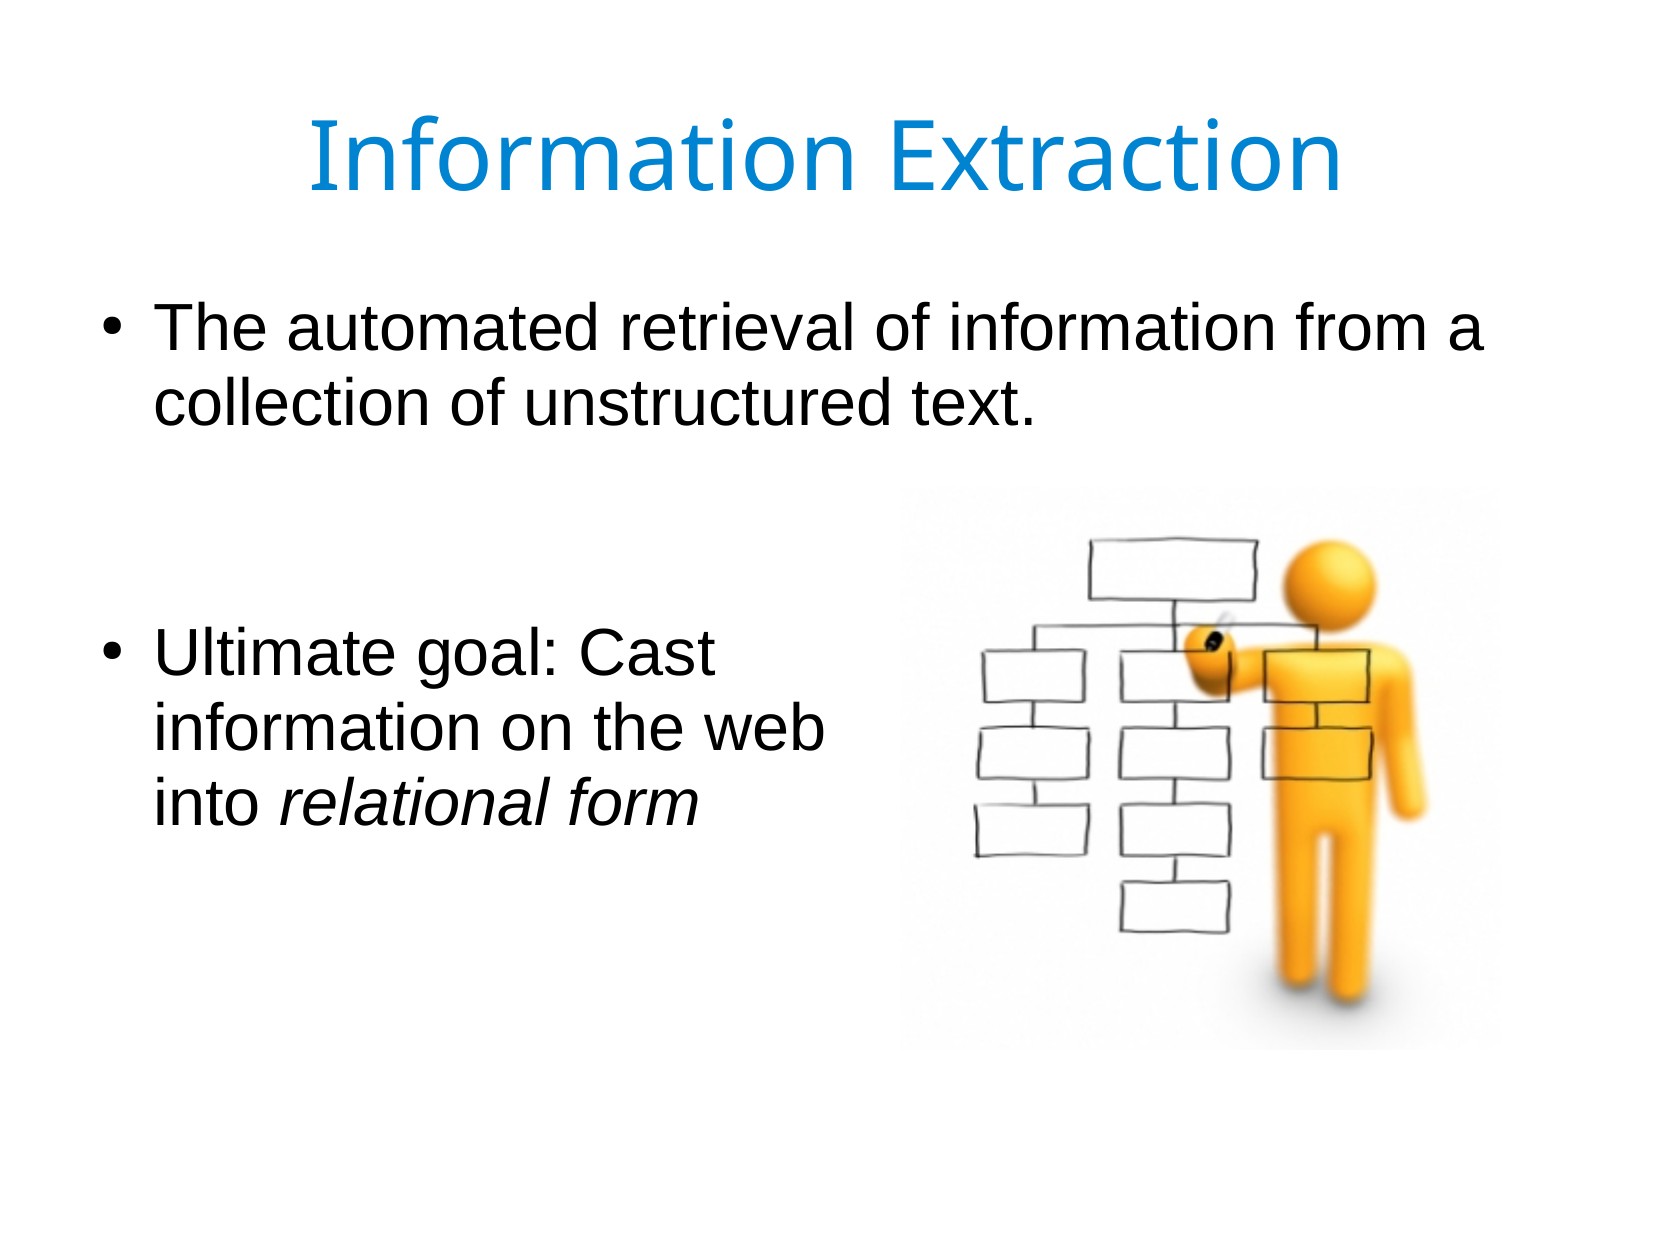

# Information Extraction
The automated retrieval of information from a collection of unstructured text.
Ultimate goal: Cast information on the web into relational form